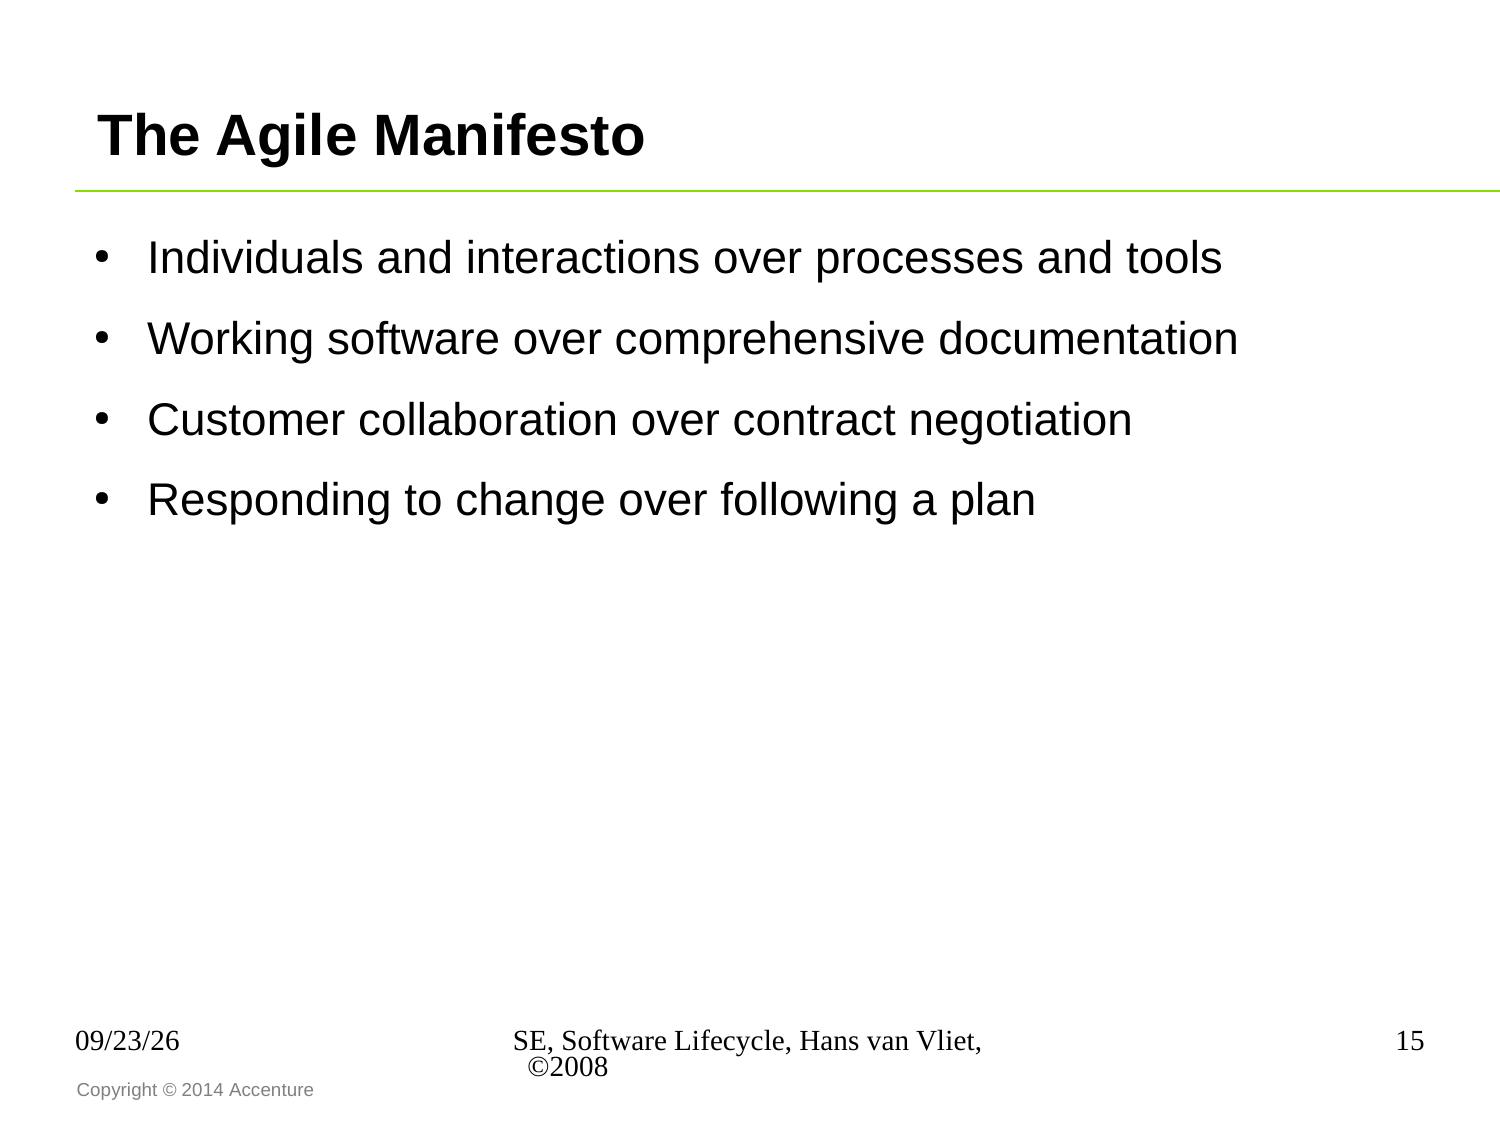

# The Agile Manifesto
Individuals and interactions over processes and tools
Working software over comprehensive documentation
Customer collaboration over contract negotiation
Responding to change over following a plan
SE, Software Lifecycle, Hans van Vliet, ©2008
15